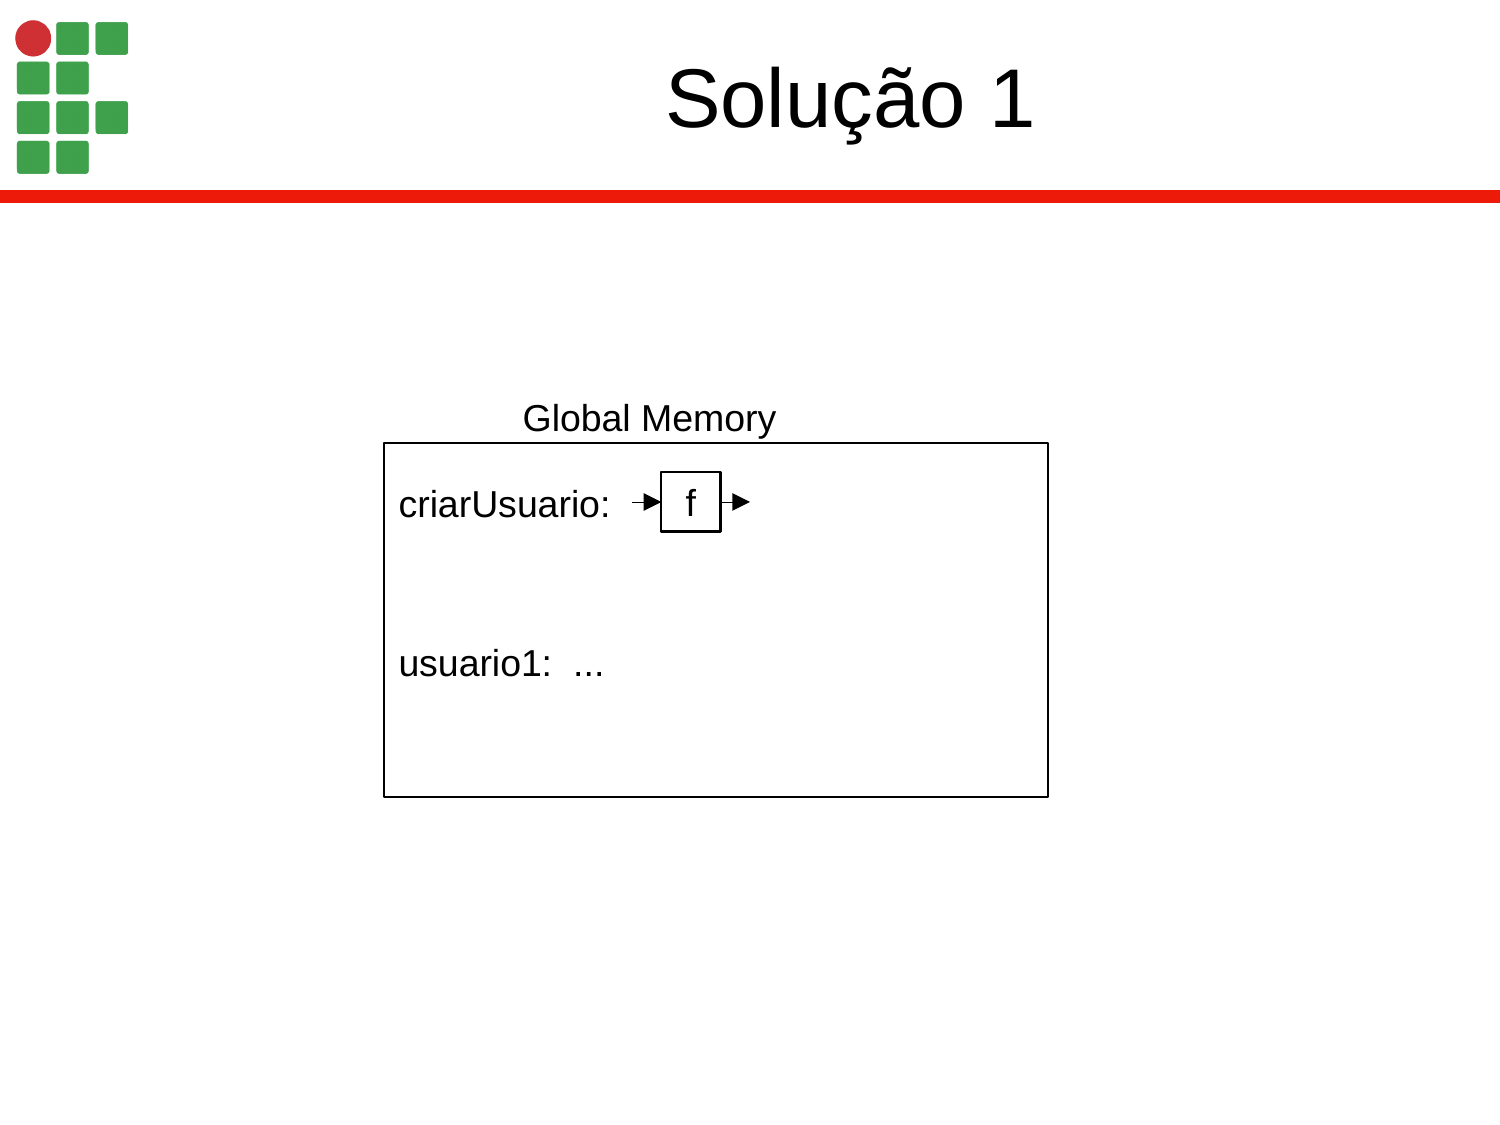

# Solução 1
Global Memory
criarUsuario:
f
usuario1: ...